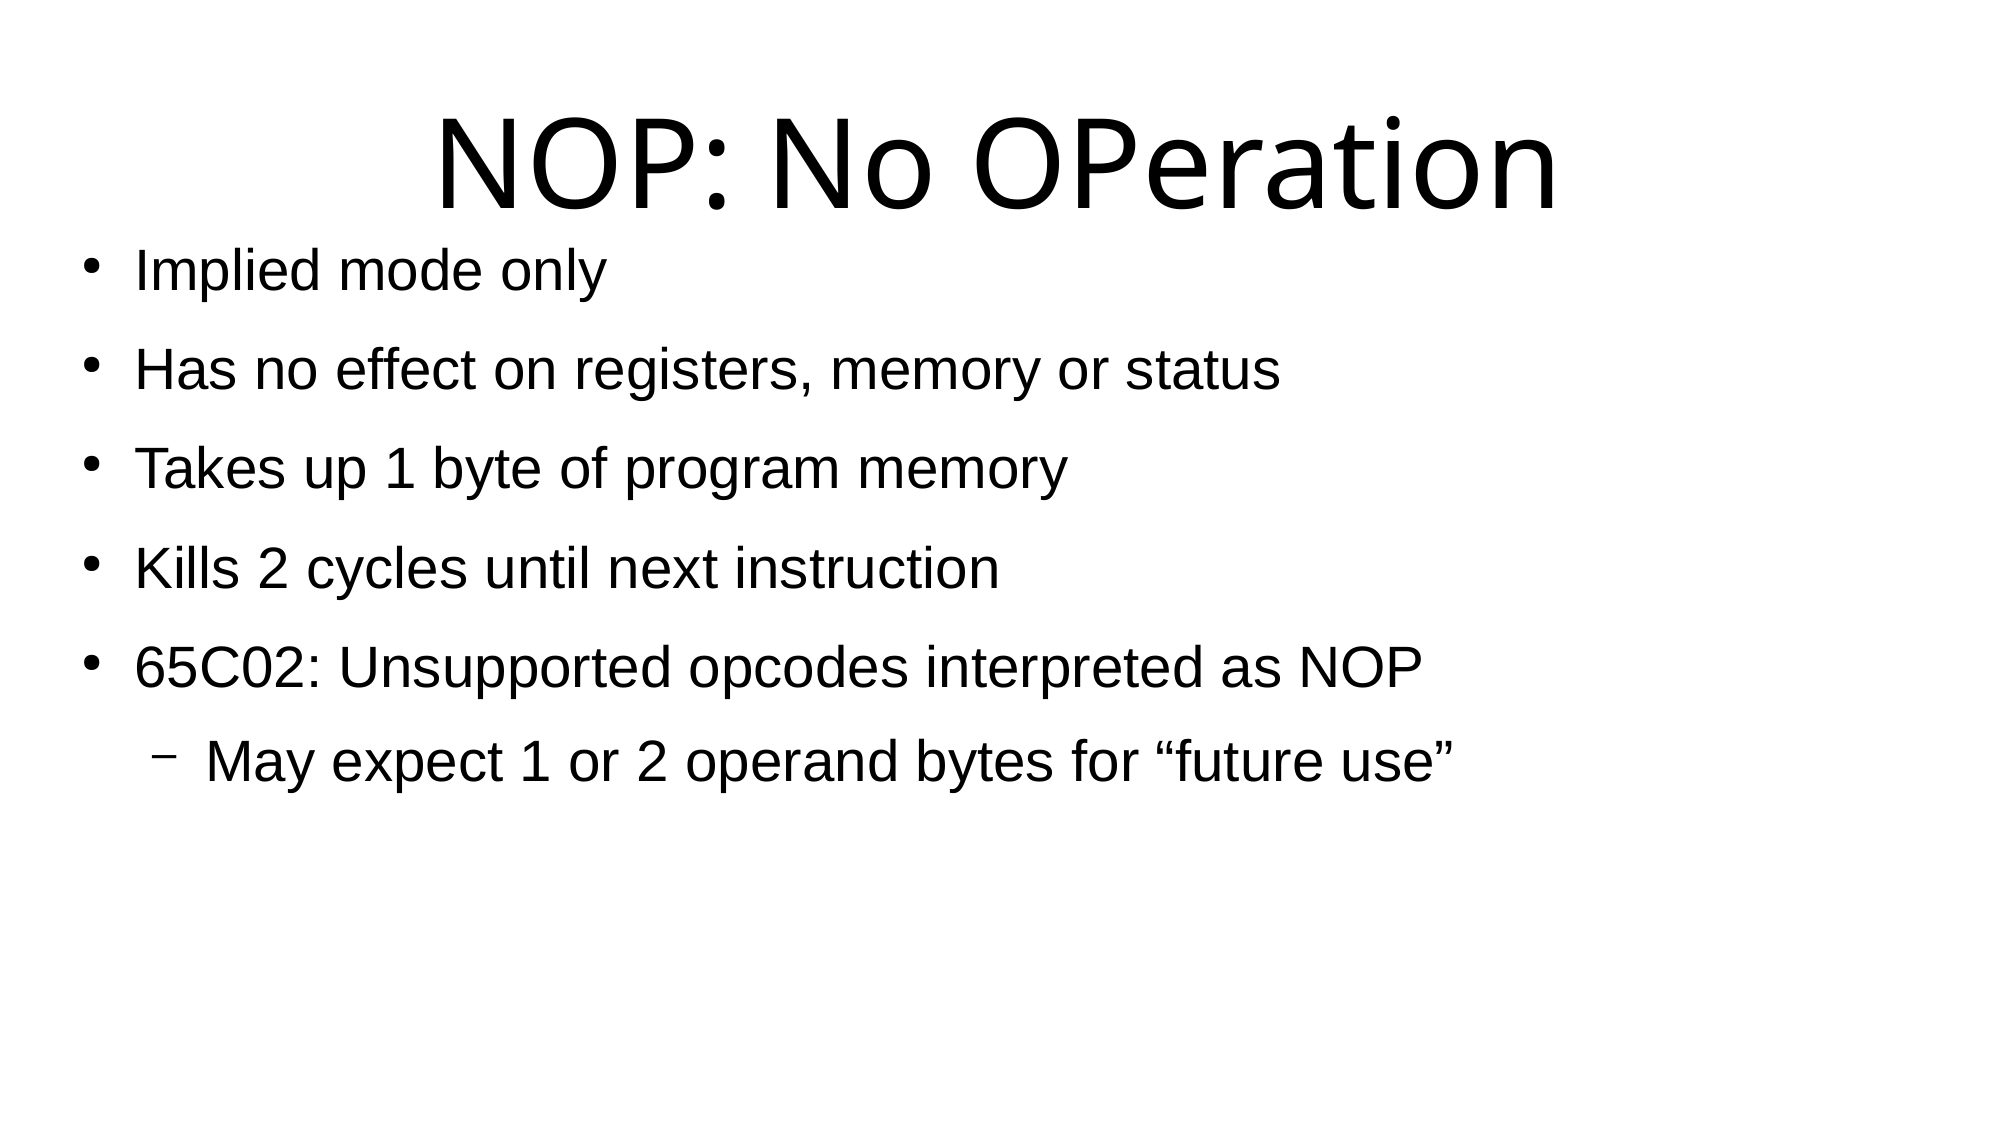

NOP: No OPeration
# Implied mode only
Has no effect on registers, memory or status
Takes up 1 byte of program memory
Kills 2 cycles until next instruction
65C02: Unsupported opcodes interpreted as NOP
May expect 1 or 2 operand bytes for “future use”